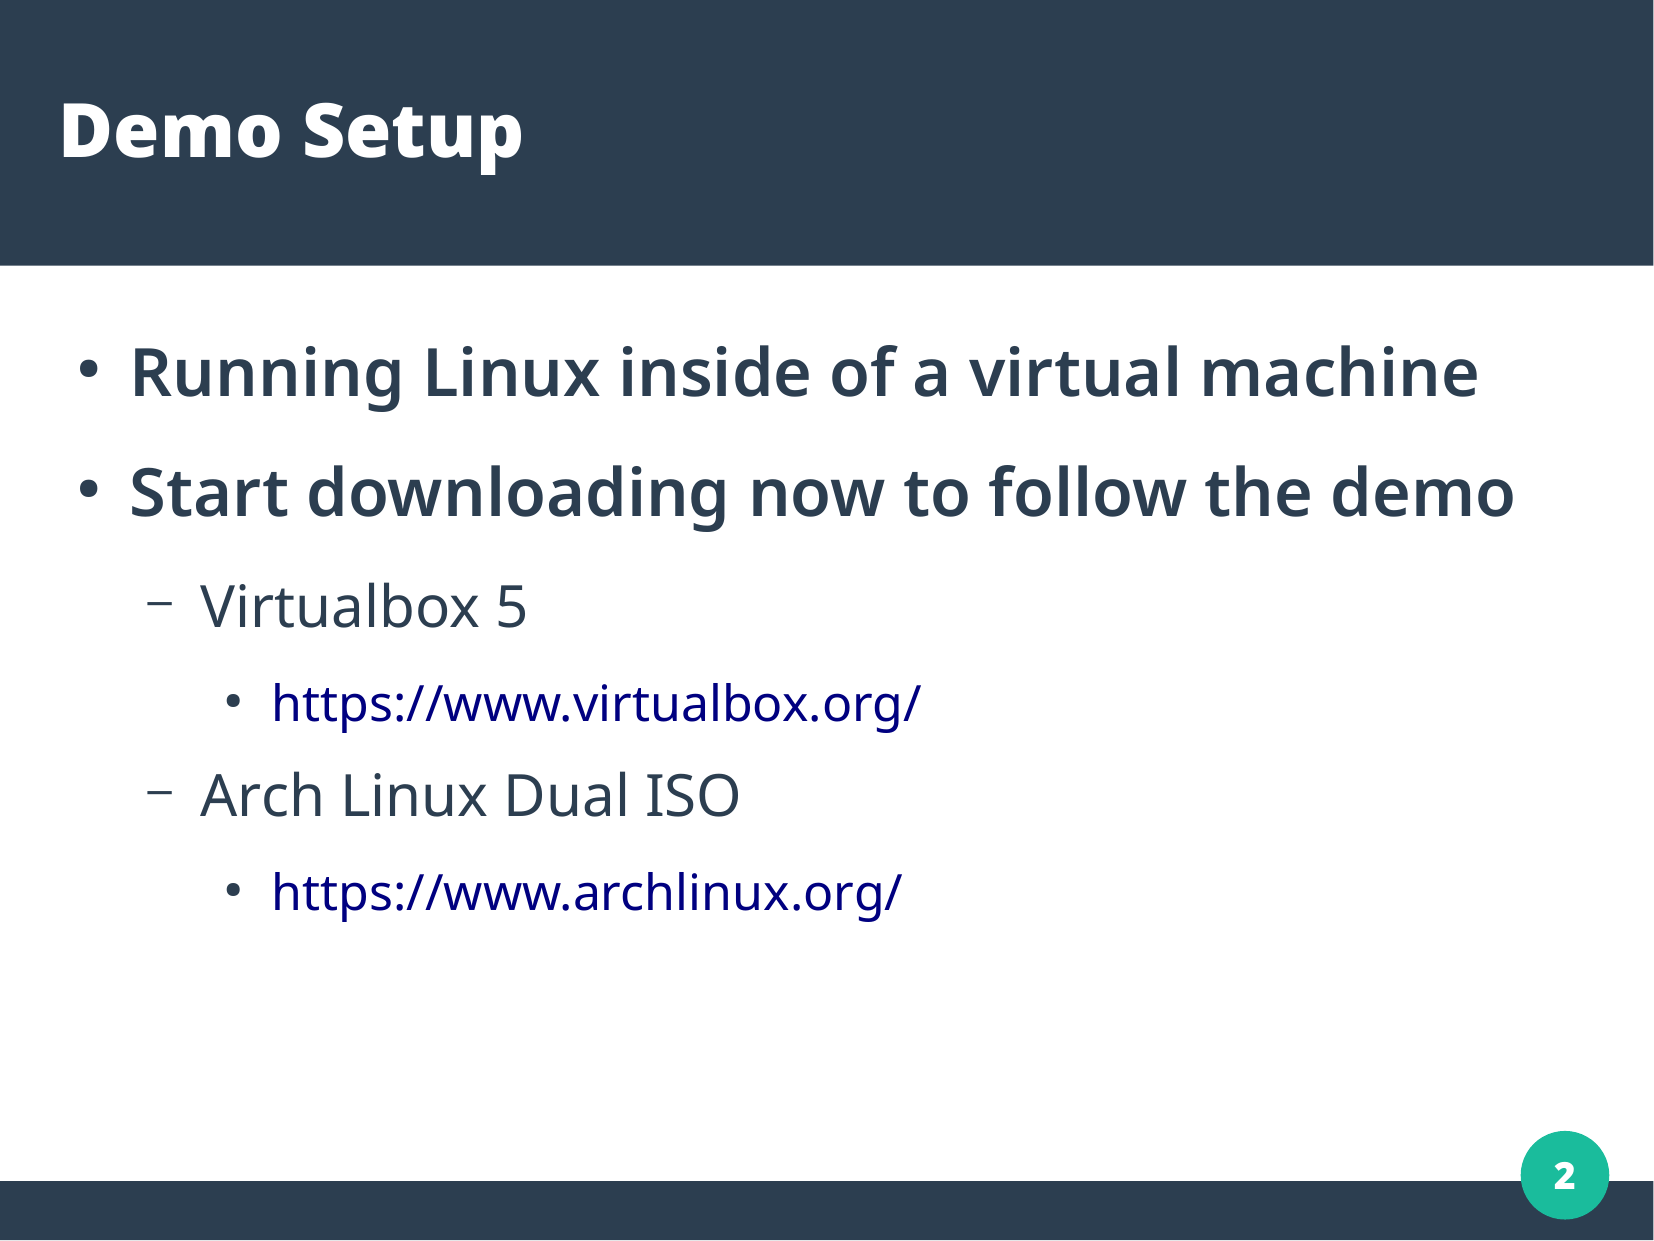

# Demo Setup
Running Linux inside of a virtual machine
Start downloading now to follow the demo
Virtualbox 5
https://www.virtualbox.org/
Arch Linux Dual ISO
https://www.archlinux.org/
2